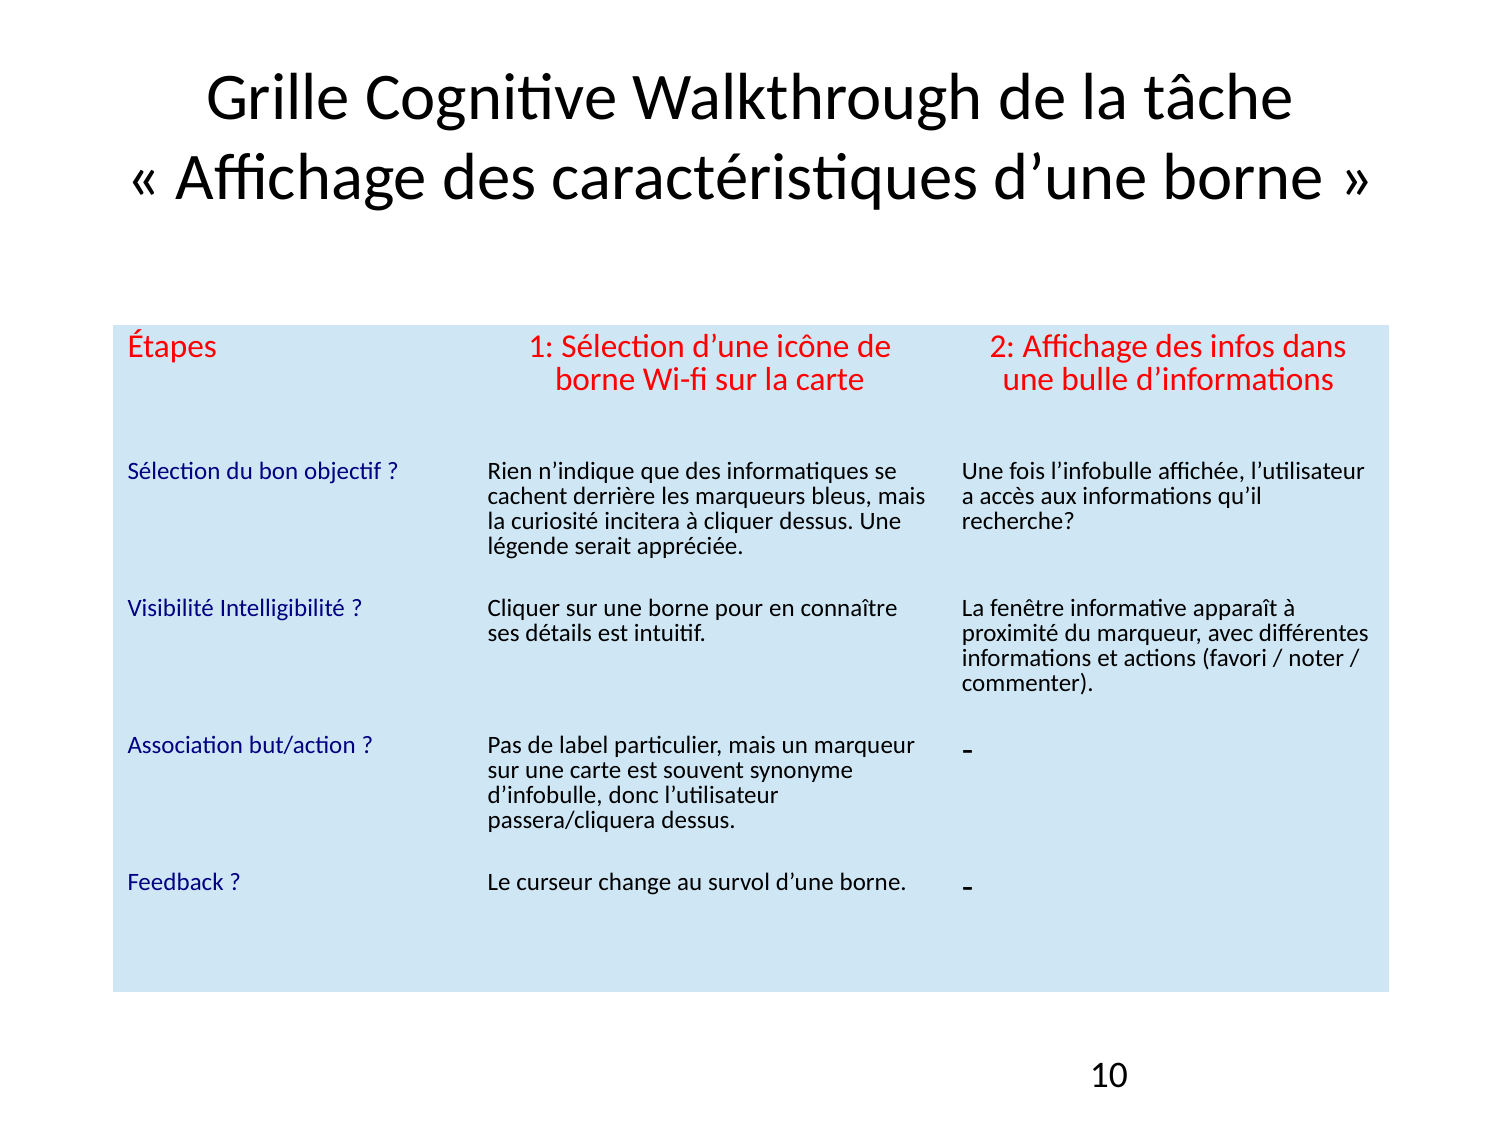

# Grille Cognitive Walkthrough de la tâche « Affichage des caractéristiques d’une borne »
| Étapes | 1: Sélection d’une icône de borne Wi-fi sur la carte | 2: Affichage des infos dans une bulle d’informations |
| --- | --- | --- |
| Sélection du bon objectif ? | Rien n’indique que des informatiques se cachent derrière les marqueurs bleus, mais la curiosité incitera à cliquer dessus. Une légende serait appréciée. | Une fois l’infobulle affichée, l’utilisateur a accès aux informations qu’il recherche? |
| Visibilité Intelligibilité ? | Cliquer sur une borne pour en connaître ses détails est intuitif. | La fenêtre informative apparaît à proximité du marqueur, avec différentes informations et actions (favori / noter / commenter). |
| Association but/action ? | Pas de label particulier, mais un marqueur sur une carte est souvent synonyme d’infobulle, donc l’utilisateur passera/cliquera dessus. | - |
| Feedback ? | Le curseur change au survol d’une borne. | - |